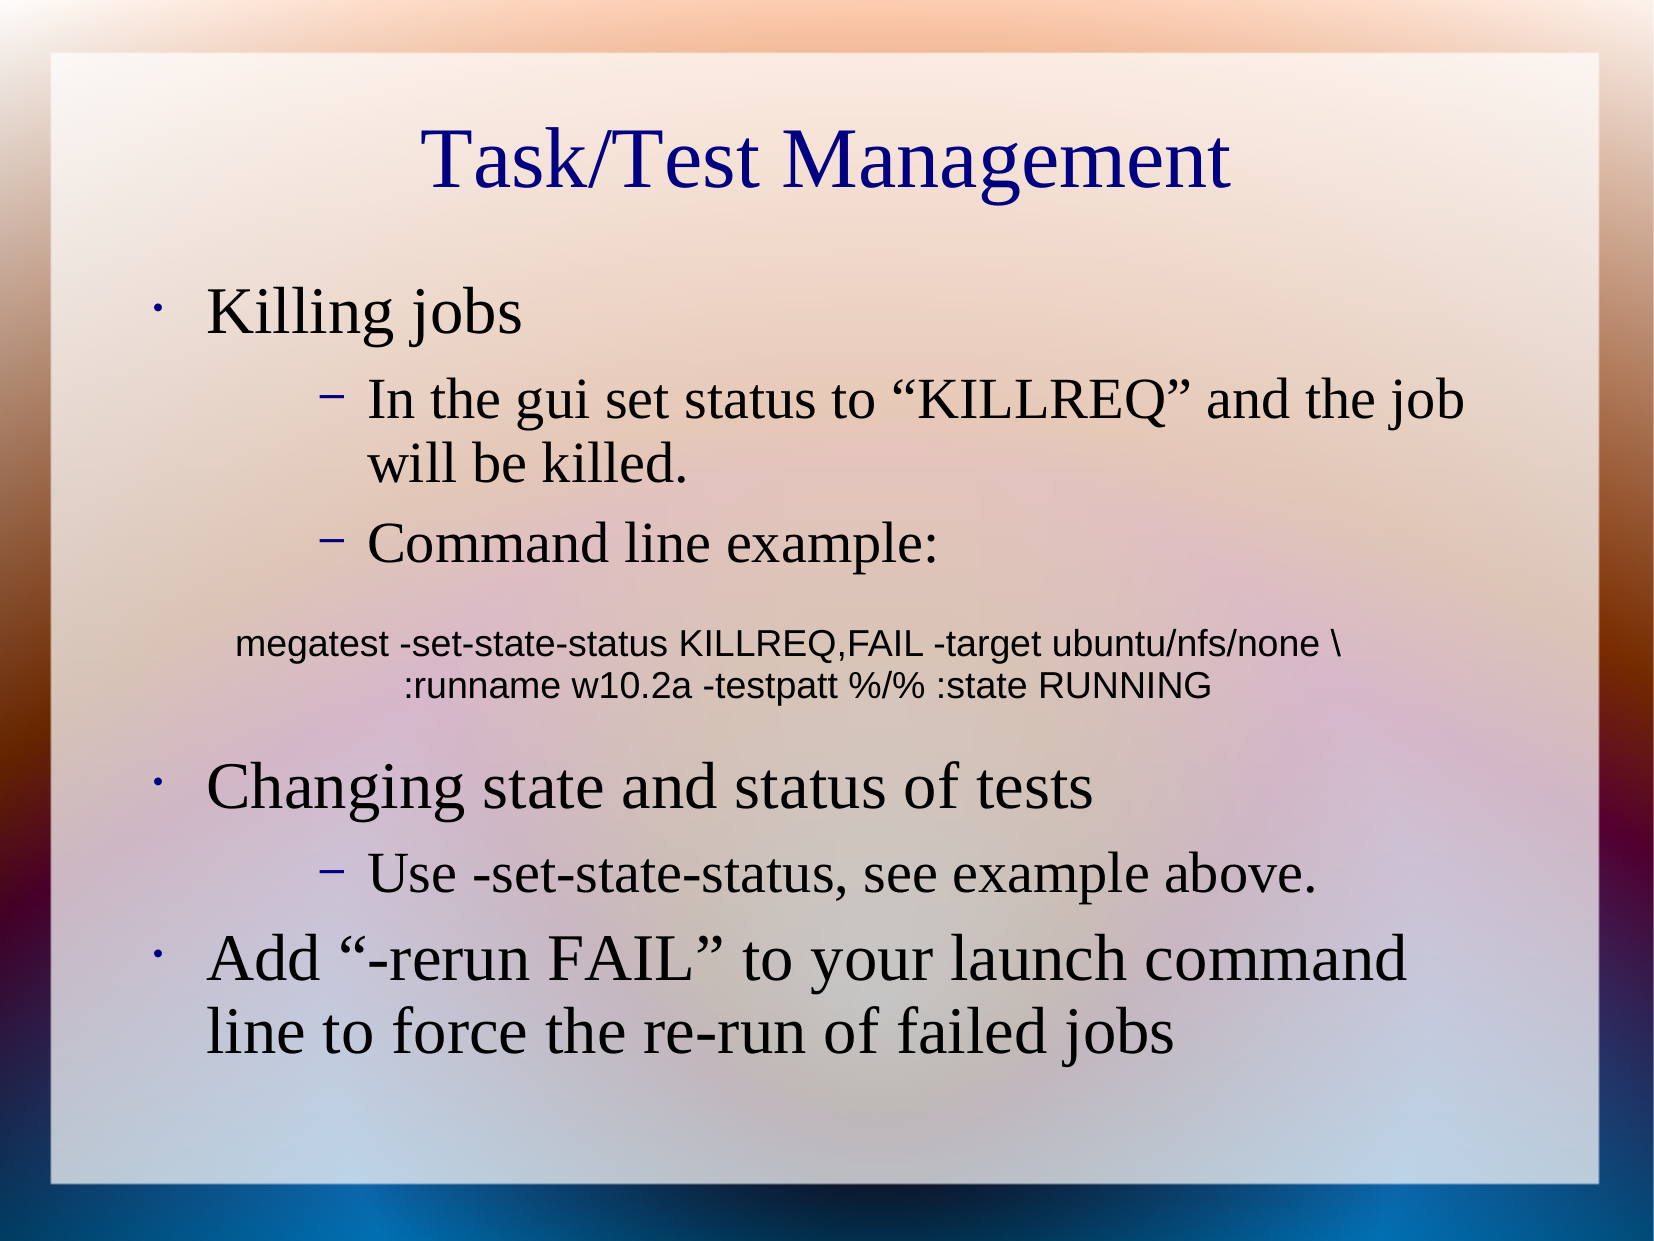

# Task/Test Management
Killing jobs
In the gui set status to “KILLREQ” and the job will be killed.
Command line example:
Changing state and status of tests
Use -set-state-status, see example above.
Add “-rerun FAIL” to your launch command line to force the re-run of failed jobs
 megatest -set-state-status KILLREQ,FAIL -target ubuntu/nfs/none \
 :runname w10.2a -testpatt %/% :state RUNNING